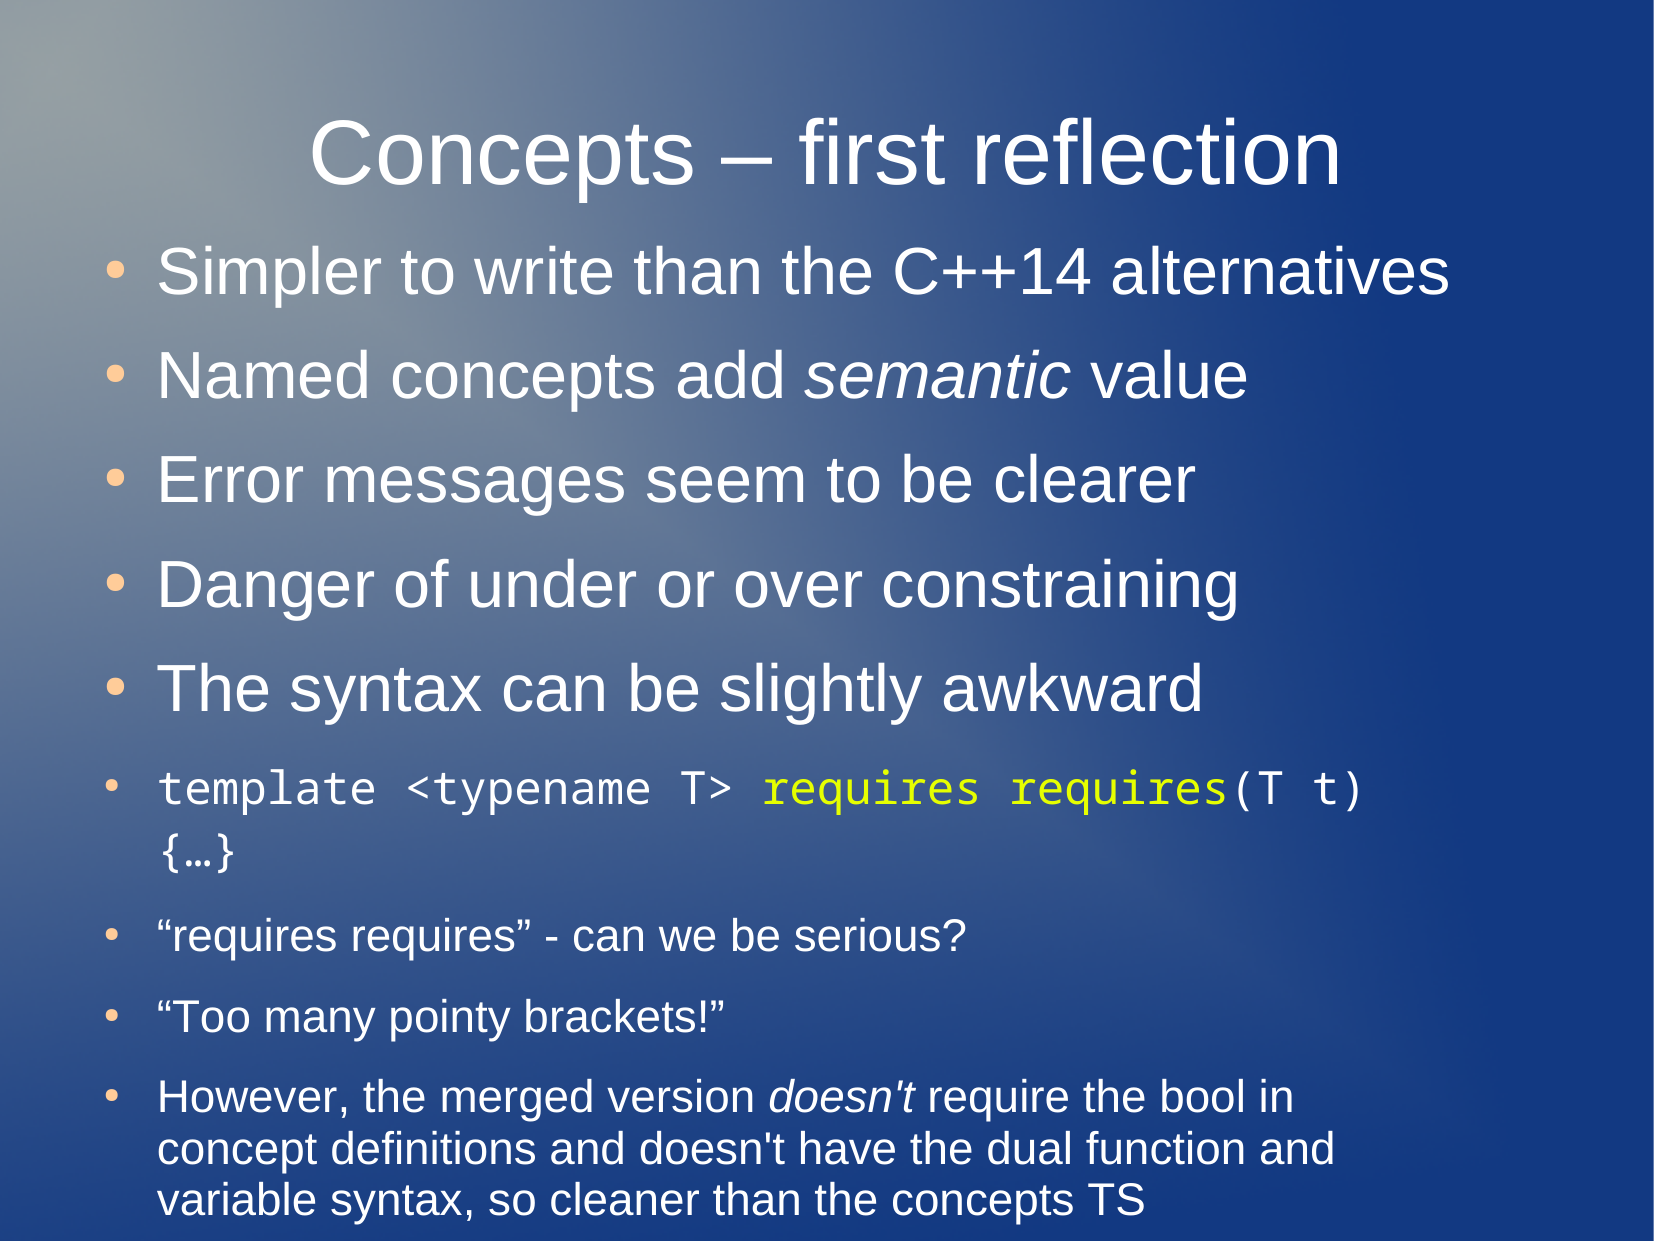

# Concepts – first reflection
Simpler to write than the C++14 alternatives
Named concepts add semantic value
Error messages seem to be clearer
Danger of under or over constraining
The syntax can be slightly awkward
template <typename T> requires requires(T t) {…}
“requires requires” - can we be serious?
“Too many pointy brackets!”
However, the merged version doesn't require the bool in concept definitions and doesn't have the dual function and variable syntax, so cleaner than the concepts TS